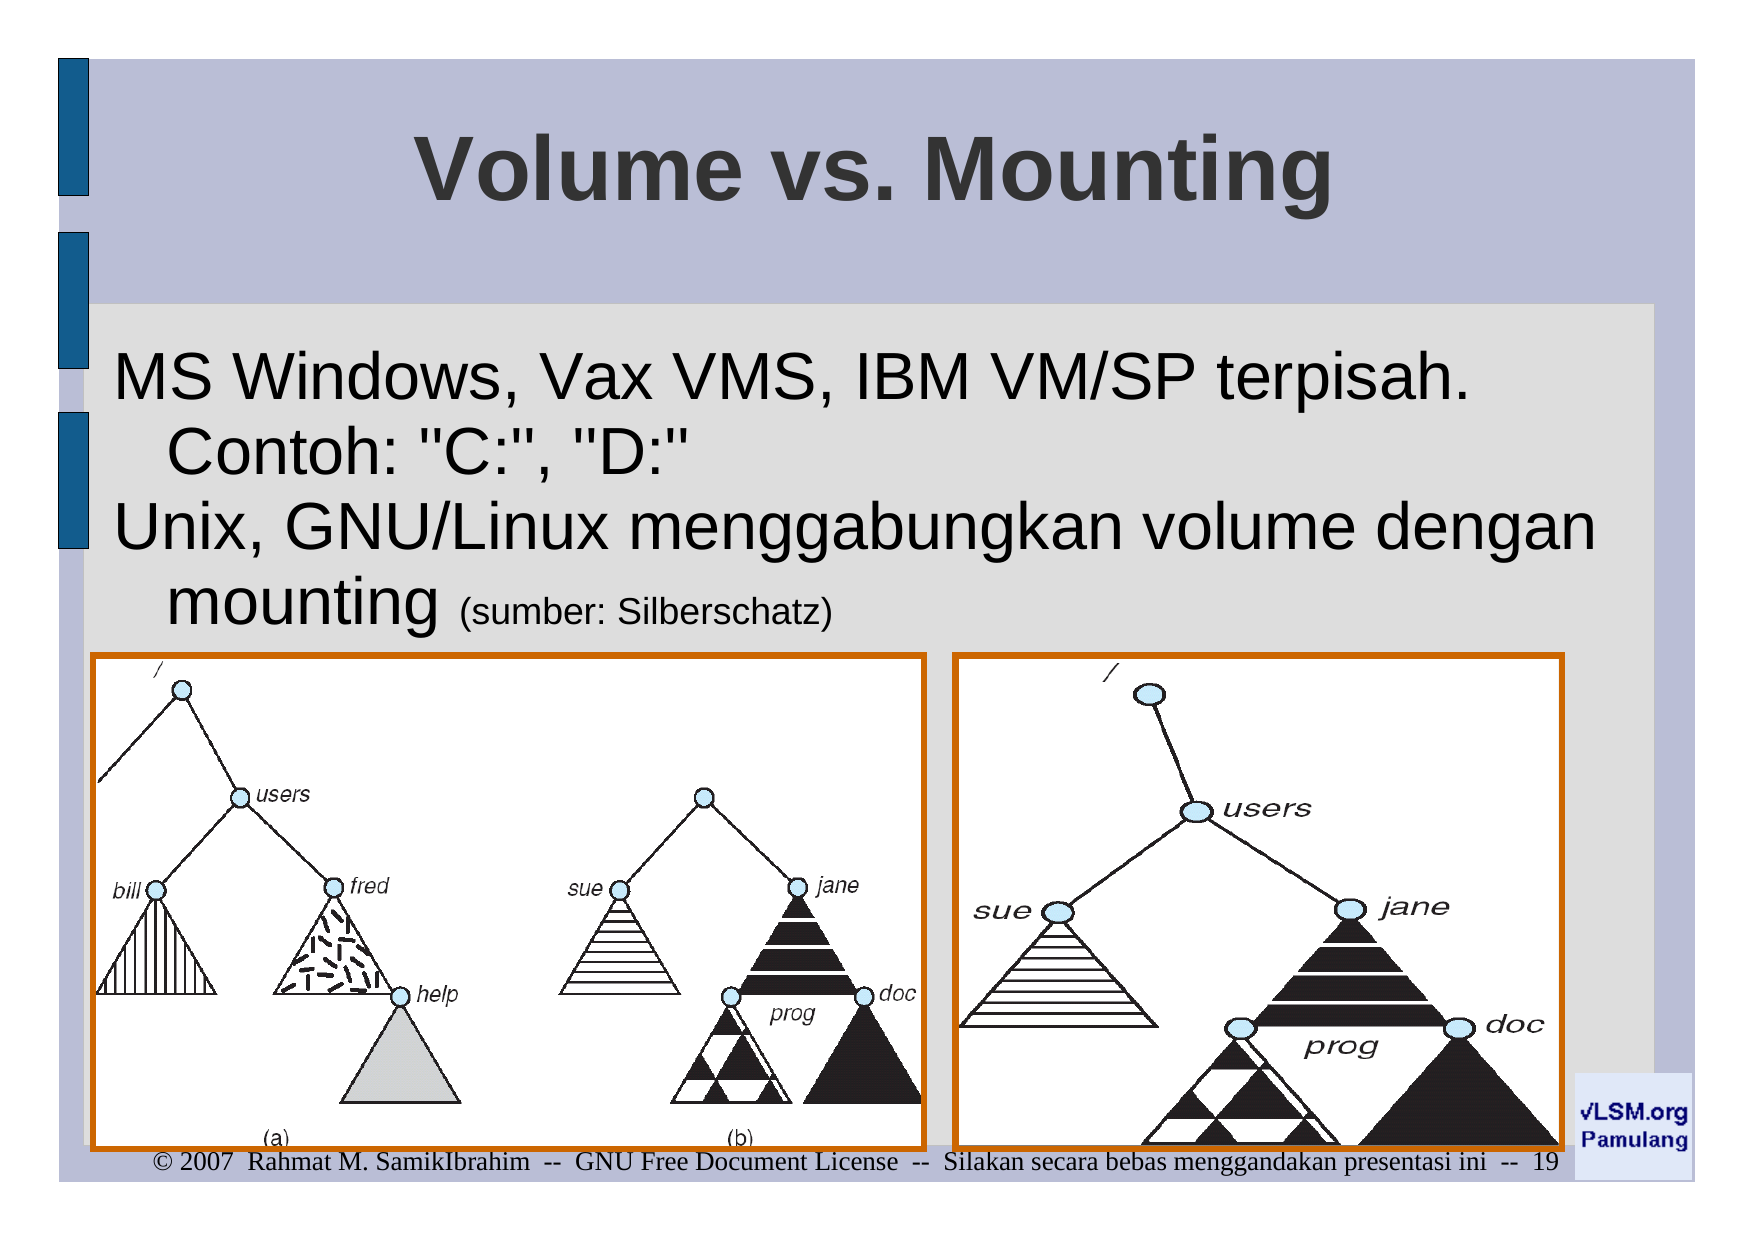

# Volume vs. Mounting
MS Windows, Vax VMS, IBM VM/SP terpisah. Contoh: ''C:'', ''D:''
Unix, GNU/Linux menggabungkan volume dengan mounting (sumber: Silberschatz)